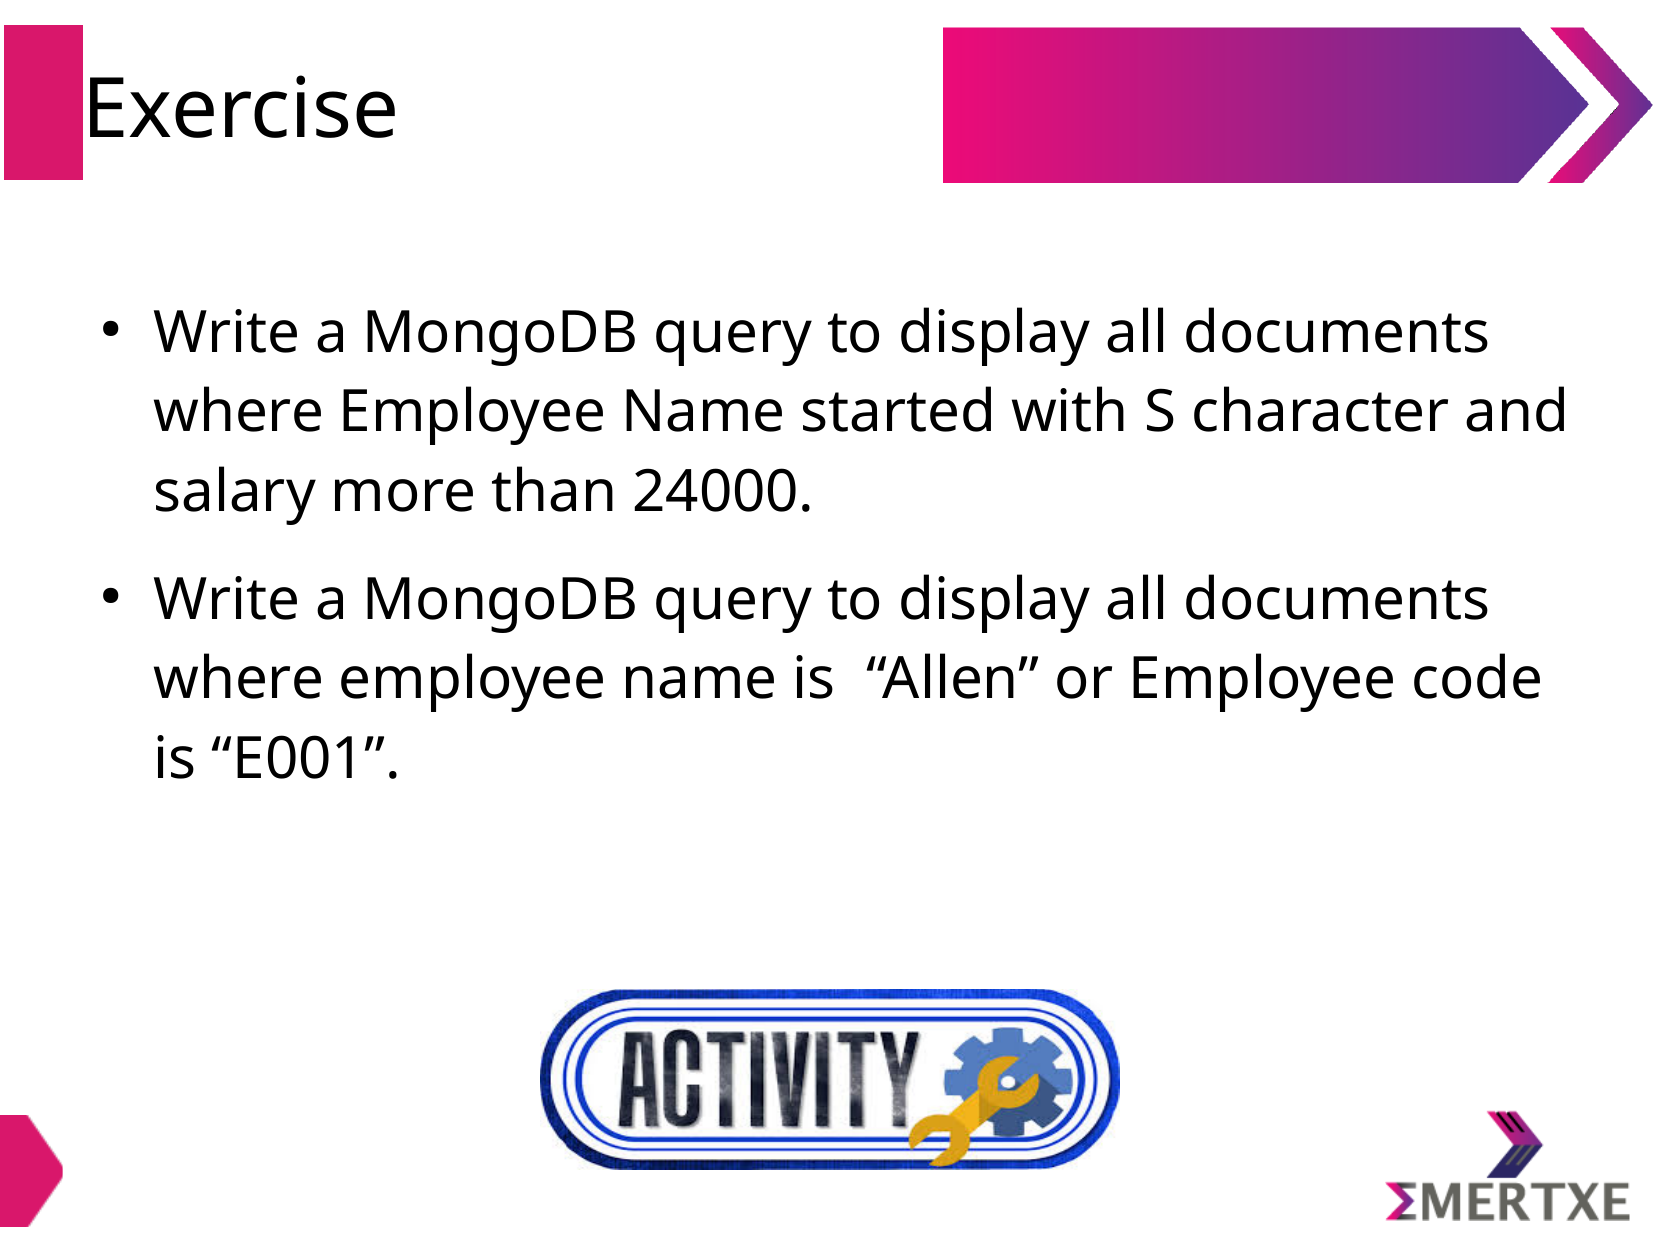

# Exercise
Write a MongoDB query to display all documents where Employee Name started with S character and salary more than 24000.
Write a MongoDB query to display all documents where employee name is “Allen” or Employee code is “E001”.